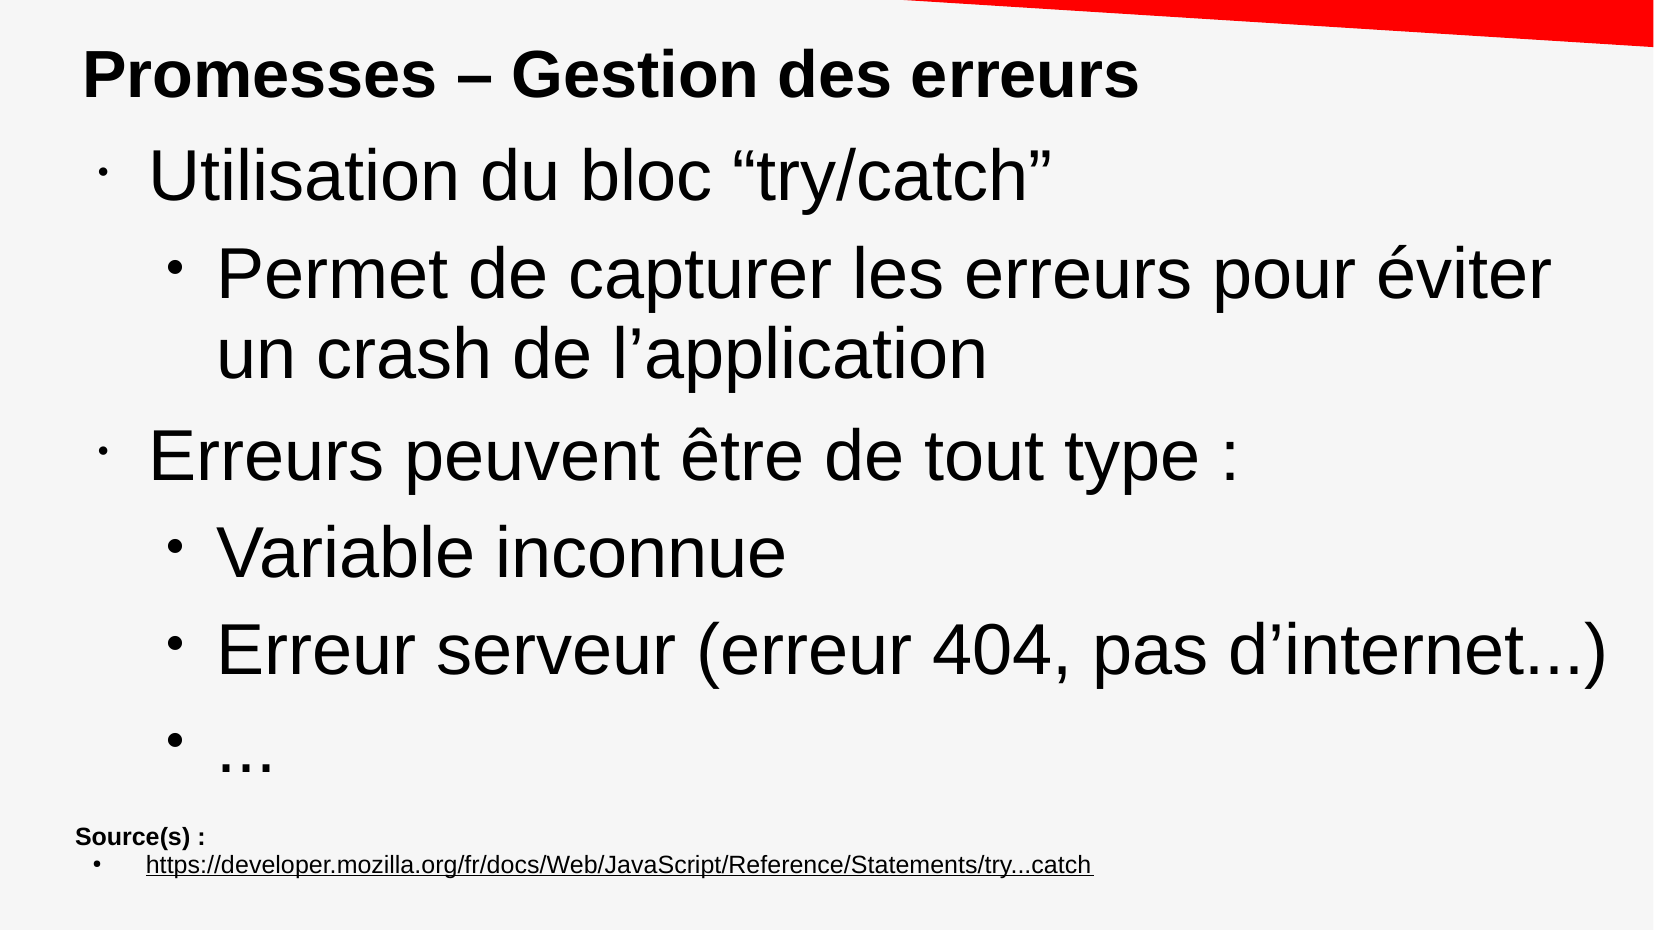

# Promesses – Gestion des erreurs
Utilisation du bloc “try/catch”
Permet de capturer les erreurs pour éviter un crash de l’application
Erreurs peuvent être de tout type :
Variable inconnue
Erreur serveur (erreur 404, pas d’internet...)
...
Source(s) :
https://developer.mozilla.org/fr/docs/Web/JavaScript/Reference/Statements/try...catch